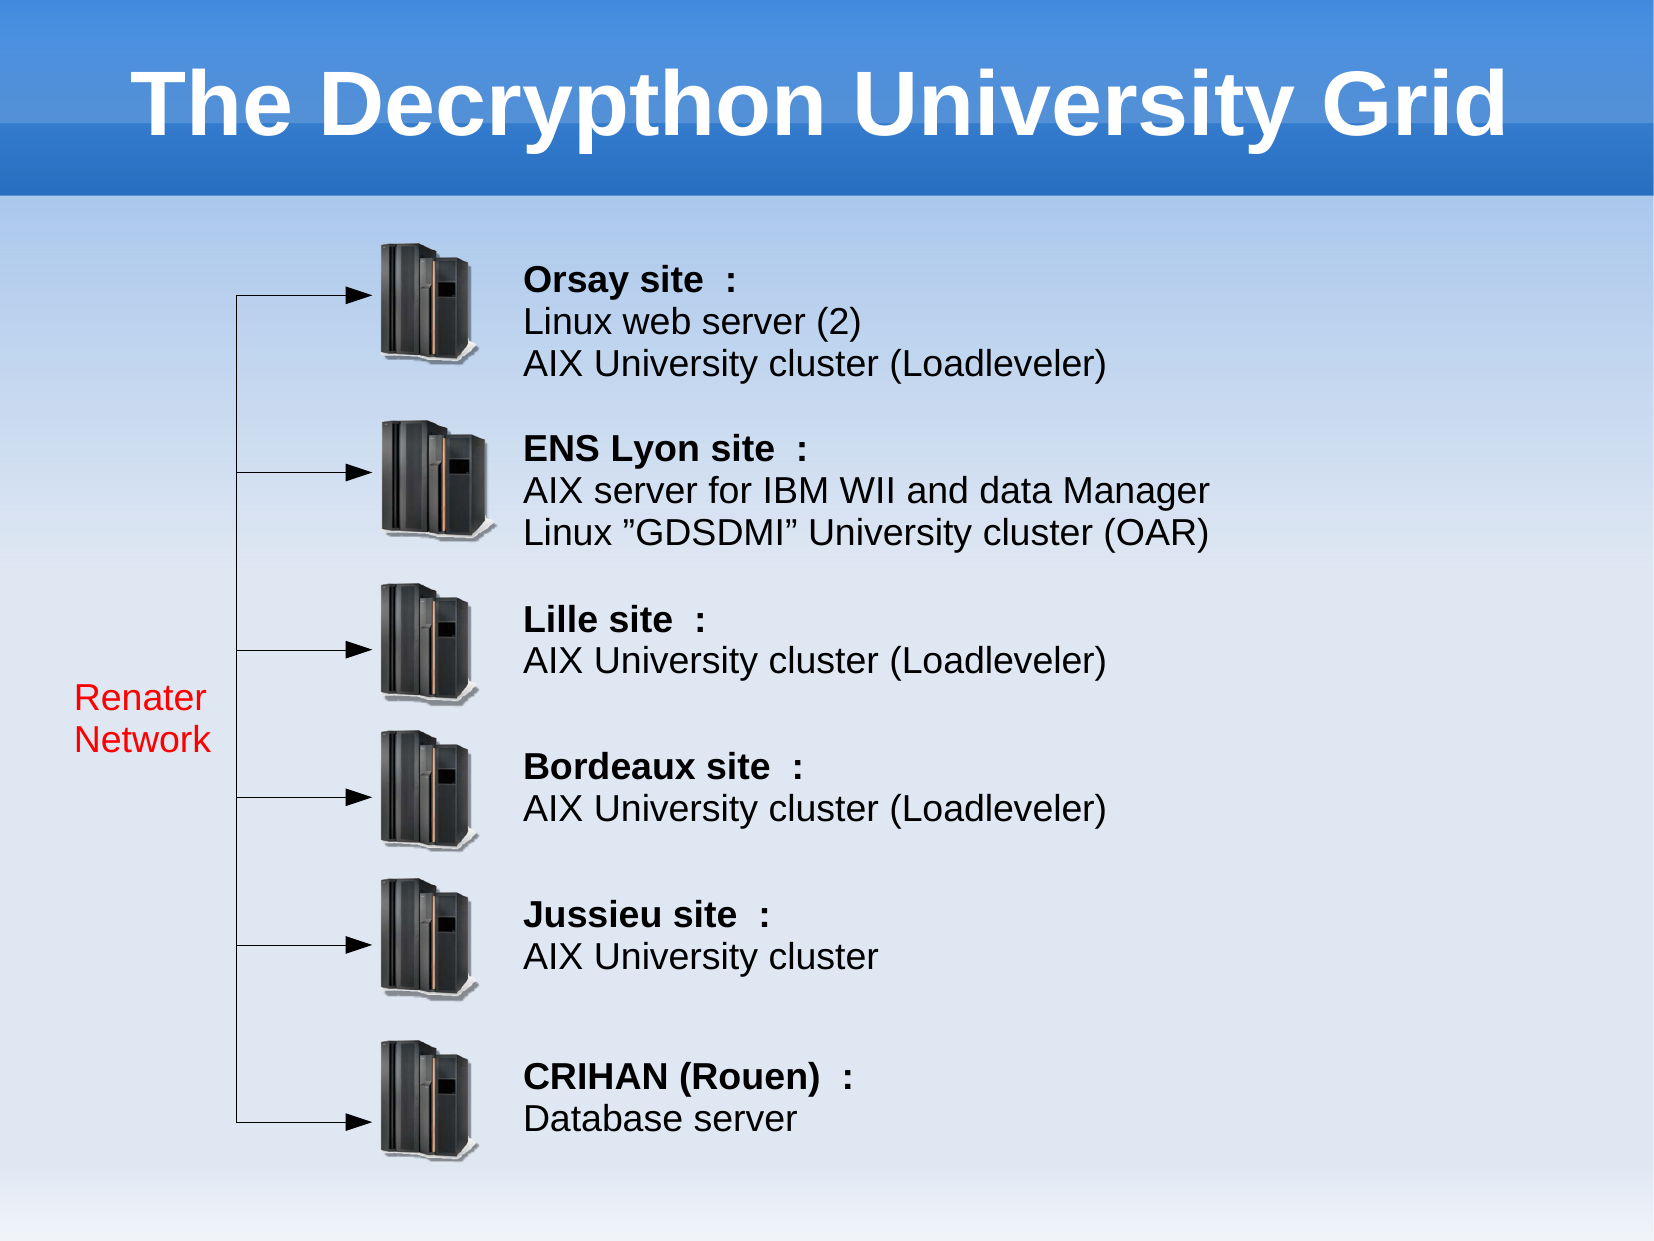

# The Decrypthon University Grid
Orsay site :
Linux web server (2)
AIX University cluster (Loadleveler)
ENS Lyon site :
AIX server for IBM WII and data Manager
Linux ”GDSDMI” University cluster (OAR)
Lille site :
AIX University cluster (Loadleveler)
Renater
Network
Bordeaux site :
AIX University cluster (Loadleveler)
Jussieu site :
AIX University cluster
CRIHAN (Rouen) :
Database server